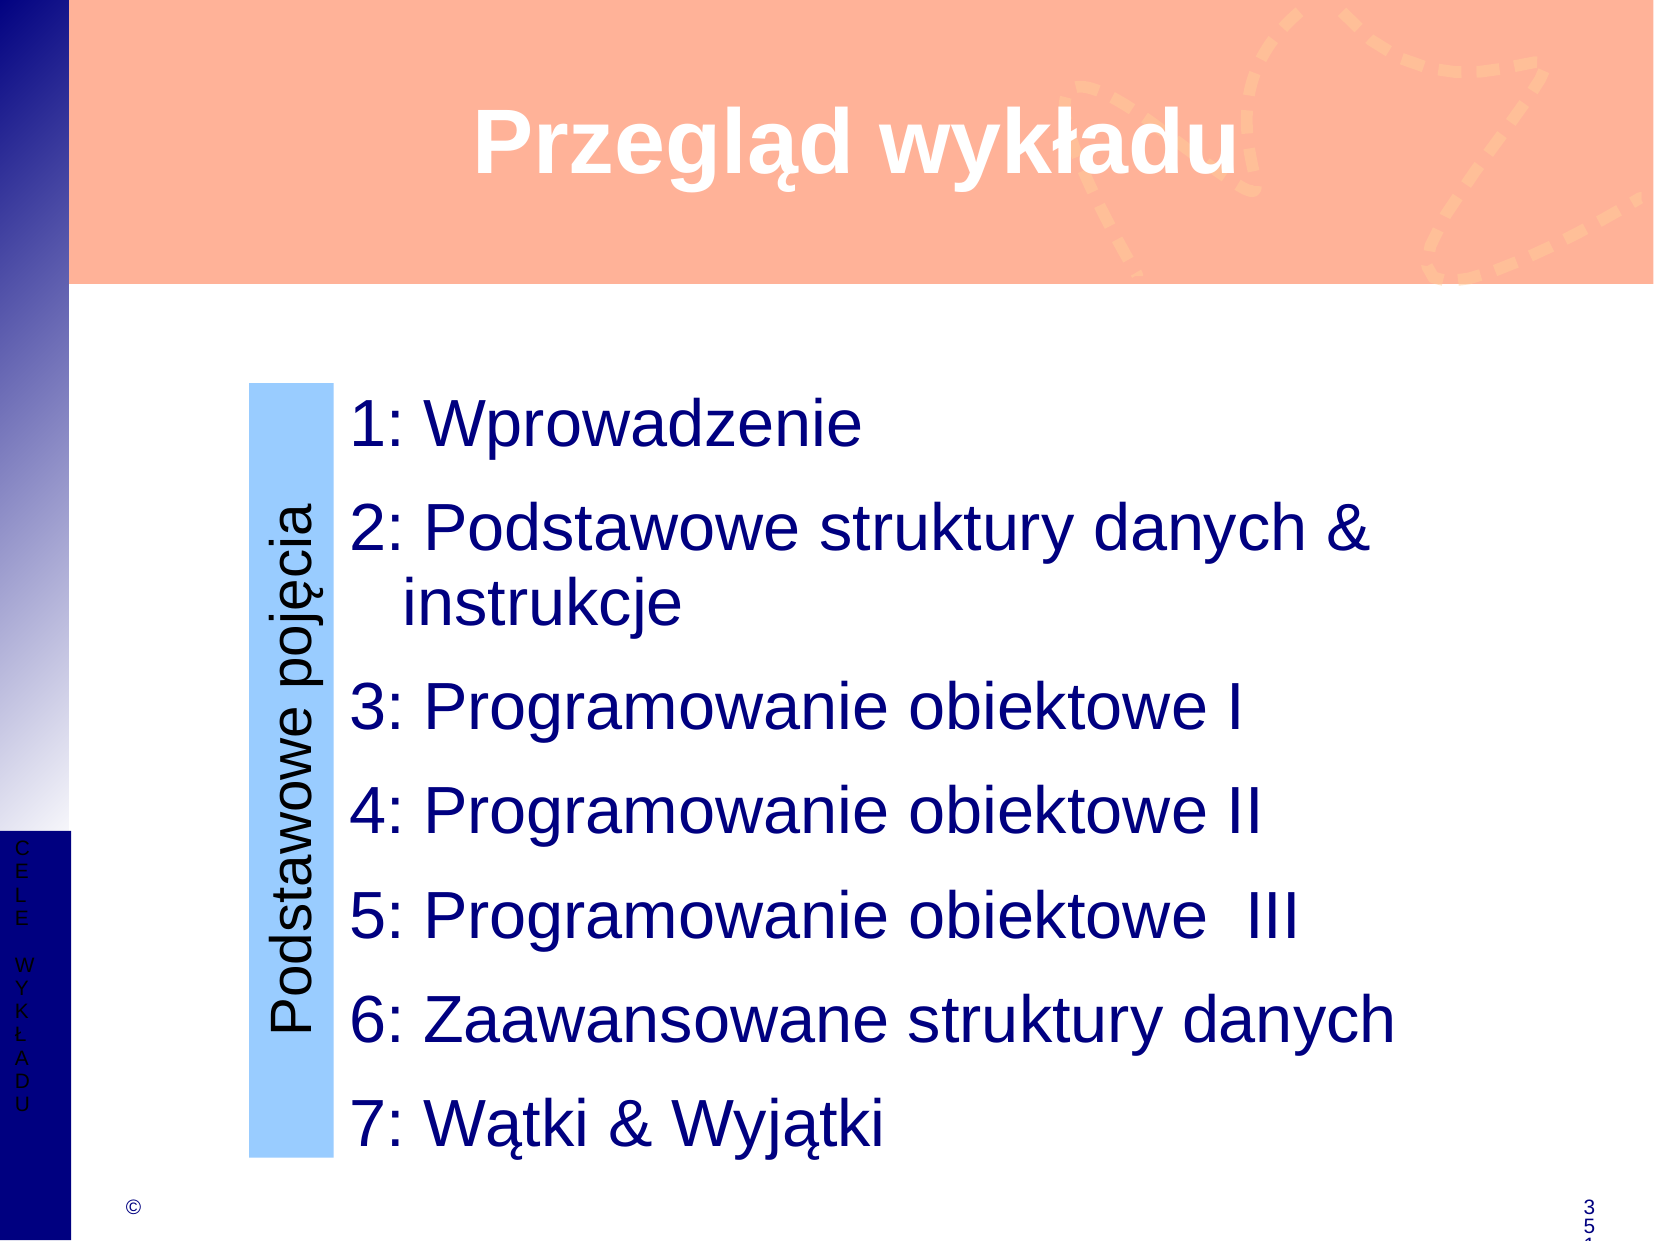

# Przegląd wykładu
1: Wprowadzenie
2: Podstawowe struktury danych & instrukcje
3: Programowanie obiektowe I
4: Programowanie obiektowe II
5: Programowanie obiektowe III
6: Zaawansowane struktury danych
7: Wątki & Wyjątki
Podstawowe pojęcia
C
E
L
E
W
Y
K
Ł
A
D
U